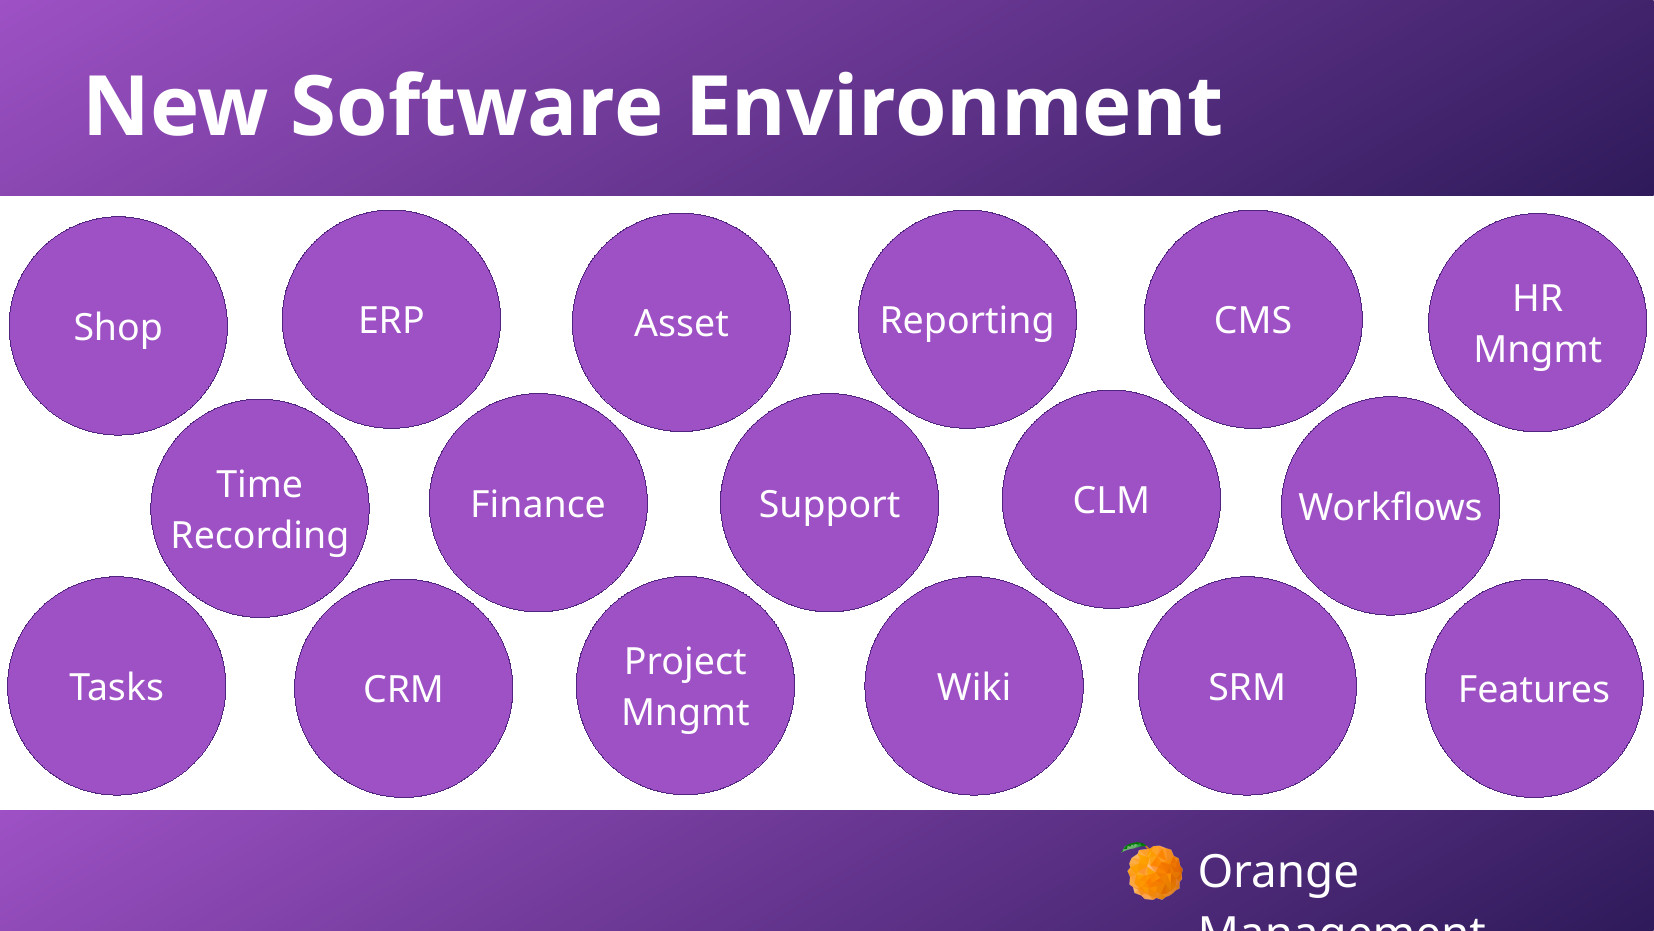

# New Software Environment
ERP
Reporting
CMS
Asset
HR
Mngmt
Shop
CLM
Finance
Support
Workflows
Time
Recording
Project
Mngmt
Tasks
Wiki
SRM
CRM
Features
Orange Management